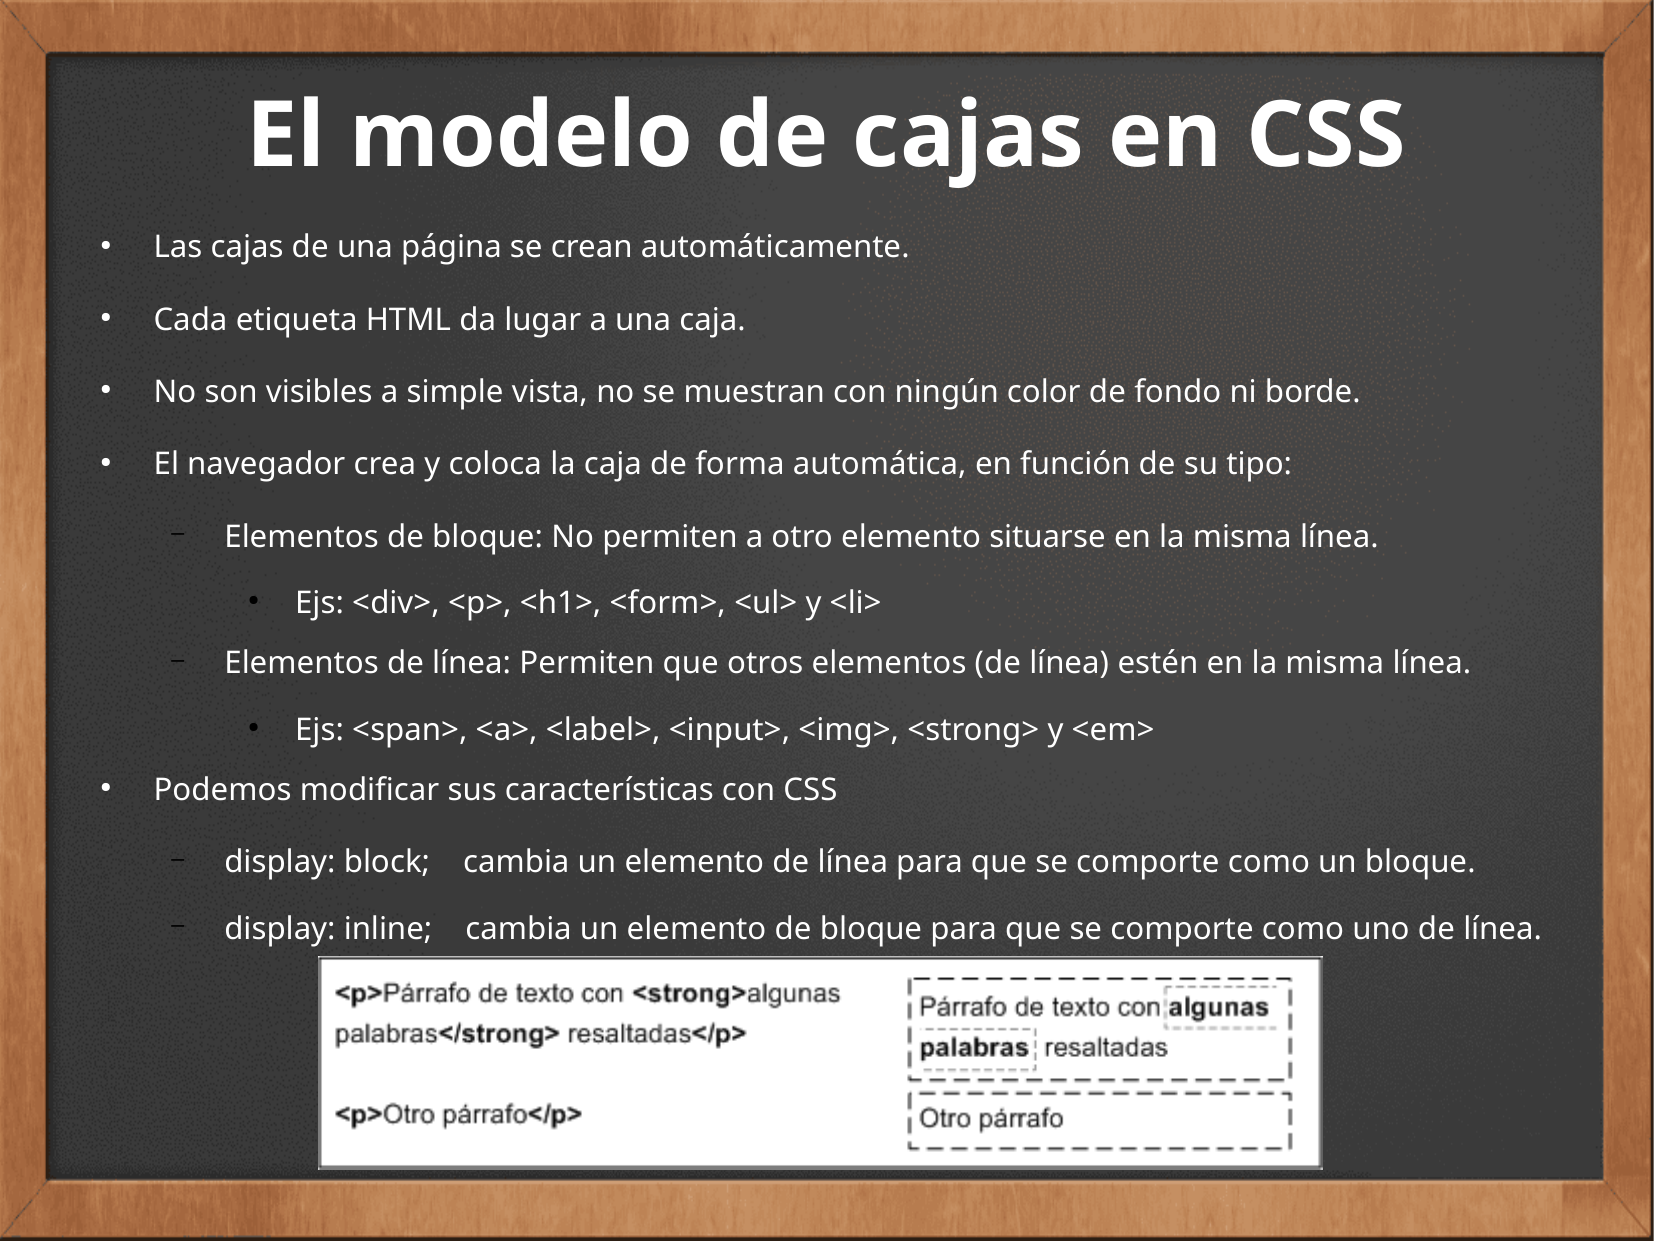

# El modelo de cajas en CSS
Las cajas de una página se crean automáticamente.
Cada etiqueta HTML da lugar a una caja.
No son visibles a simple vista, no se muestran con ningún color de fondo ni borde.
El navegador crea y coloca la caja de forma automática, en función de su tipo:
Elementos de bloque: No permiten a otro elemento situarse en la misma línea.
Ejs: <div>, <p>, <h1>, <form>, <ul> y <li>
Elementos de línea: Permiten que otros elementos (de línea) estén en la misma línea.
Ejs: <span>, <a>, <label>, <input>, <img>, <strong> y <em>
Podemos modificar sus características con CSS
display: block; cambia un elemento de línea para que se comporte como un bloque.
display: inline; cambia un elemento de bloque para que se comporte como uno de línea.